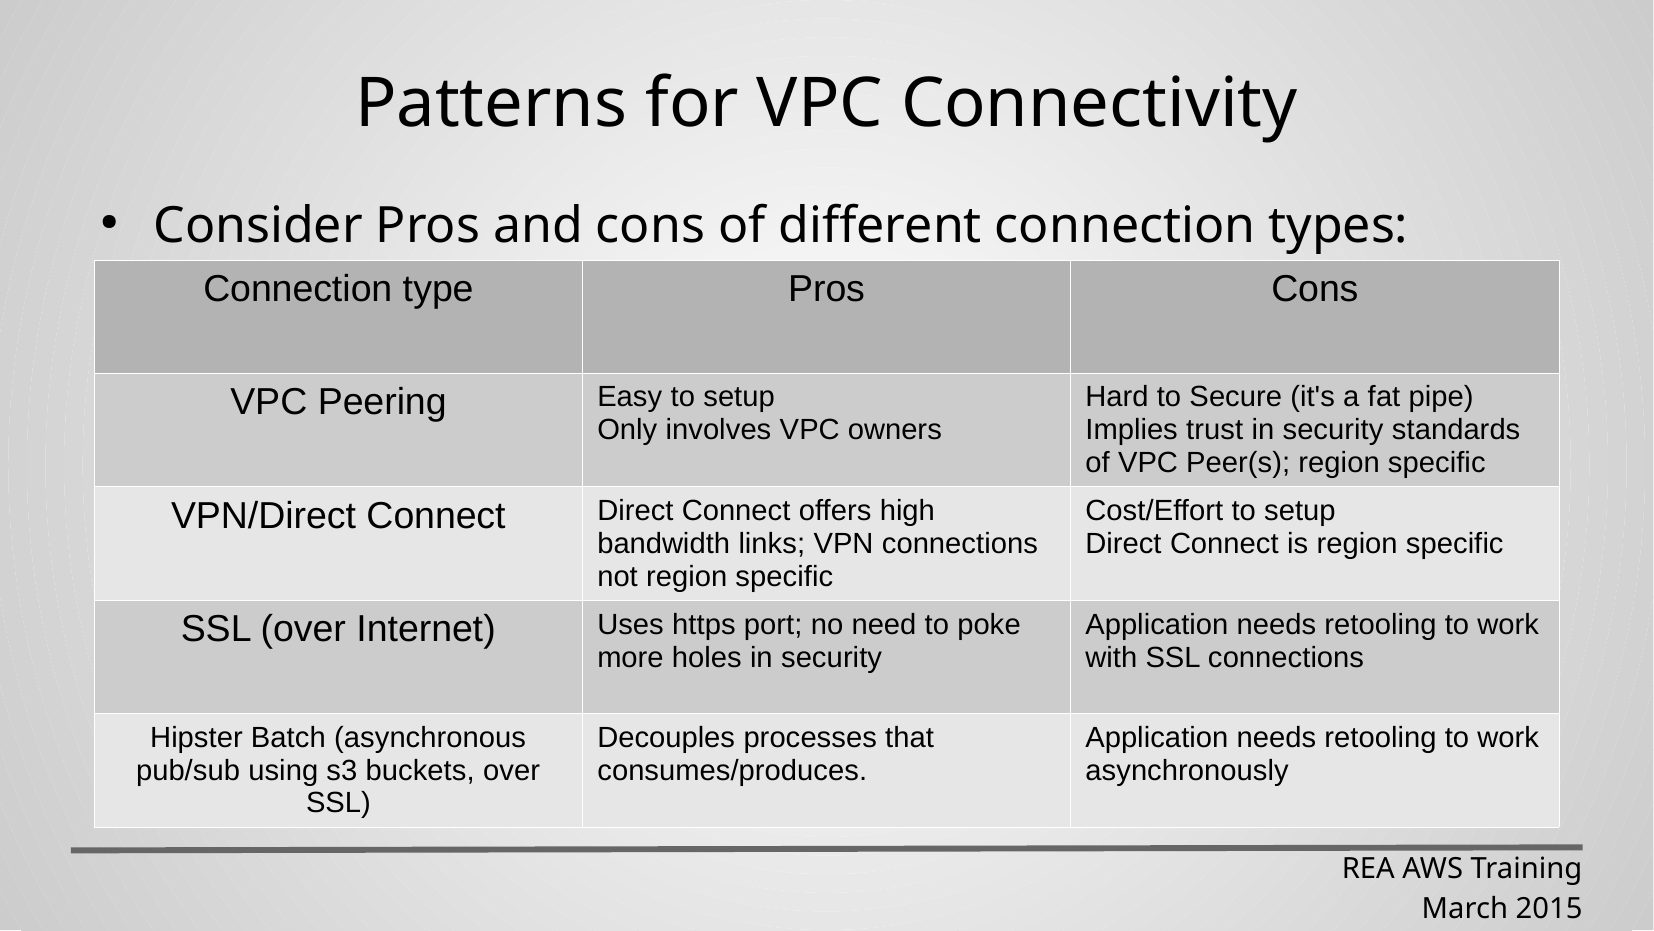

# Patterns for VPC Connectivity
Consider Pros and cons of different connection types:
| Connection type | Pros | Cons |
| --- | --- | --- |
| VPC Peering | Easy to setup Only involves VPC owners | Hard to Secure (it's a fat pipe) Implies trust in security standards of VPC Peer(s); region specific |
| VPN/Direct Connect | Direct Connect offers high bandwidth links; VPN connections not region specific | Cost/Effort to setup Direct Connect is region specific |
| SSL (over Internet) | Uses https port; no need to poke more holes in security | Application needs retooling to work with SSL connections |
| Hipster Batch (asynchronous pub/sub using s3 buckets, over SSL) | Decouples processes that consumes/produces. | Application needs retooling to work asynchronously |